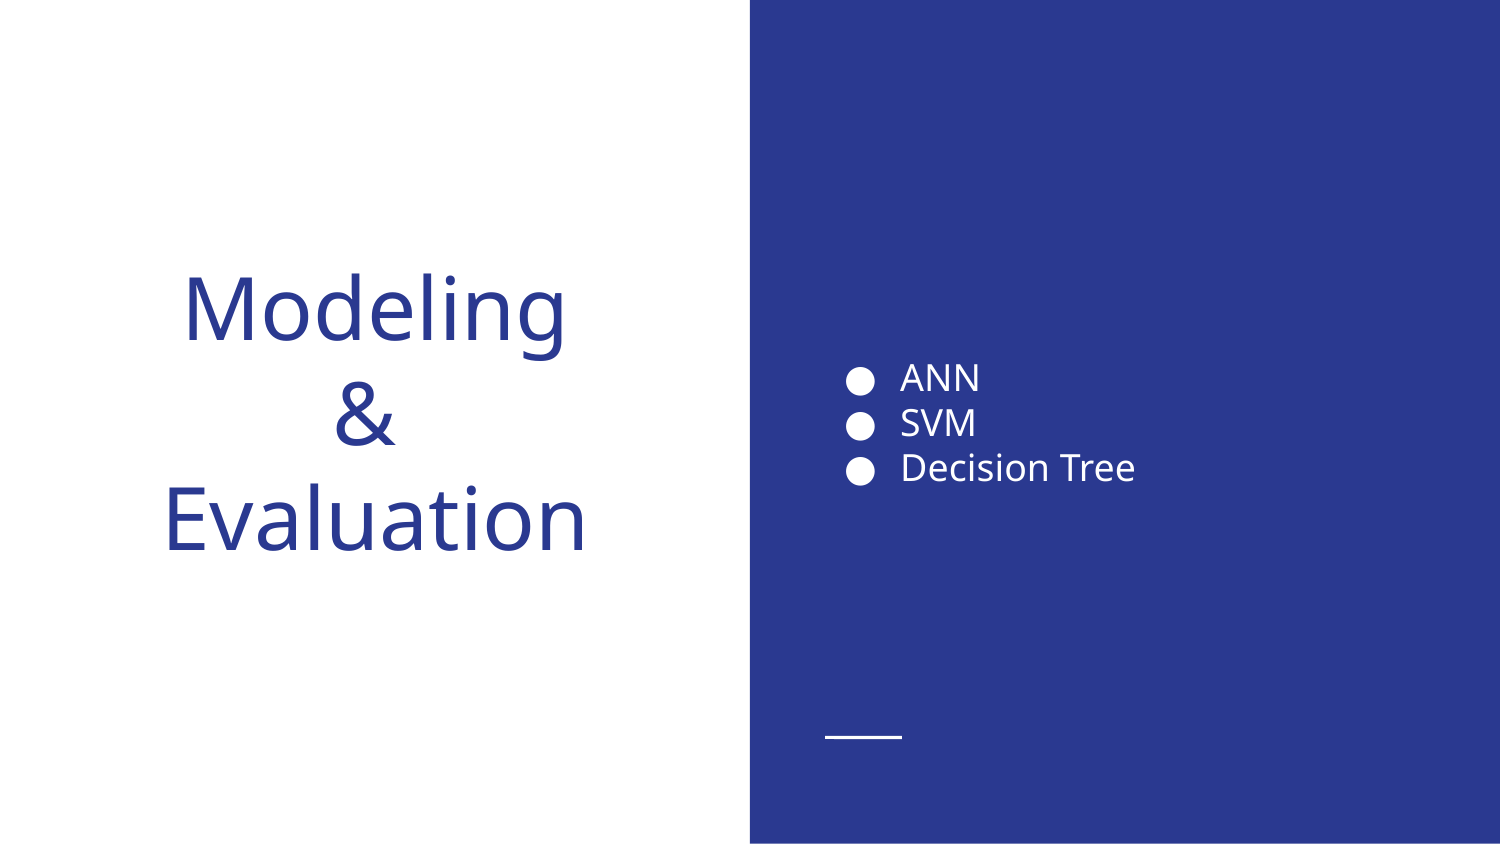

ANN
SVM
Decision Tree
# Modeling & Evaluation